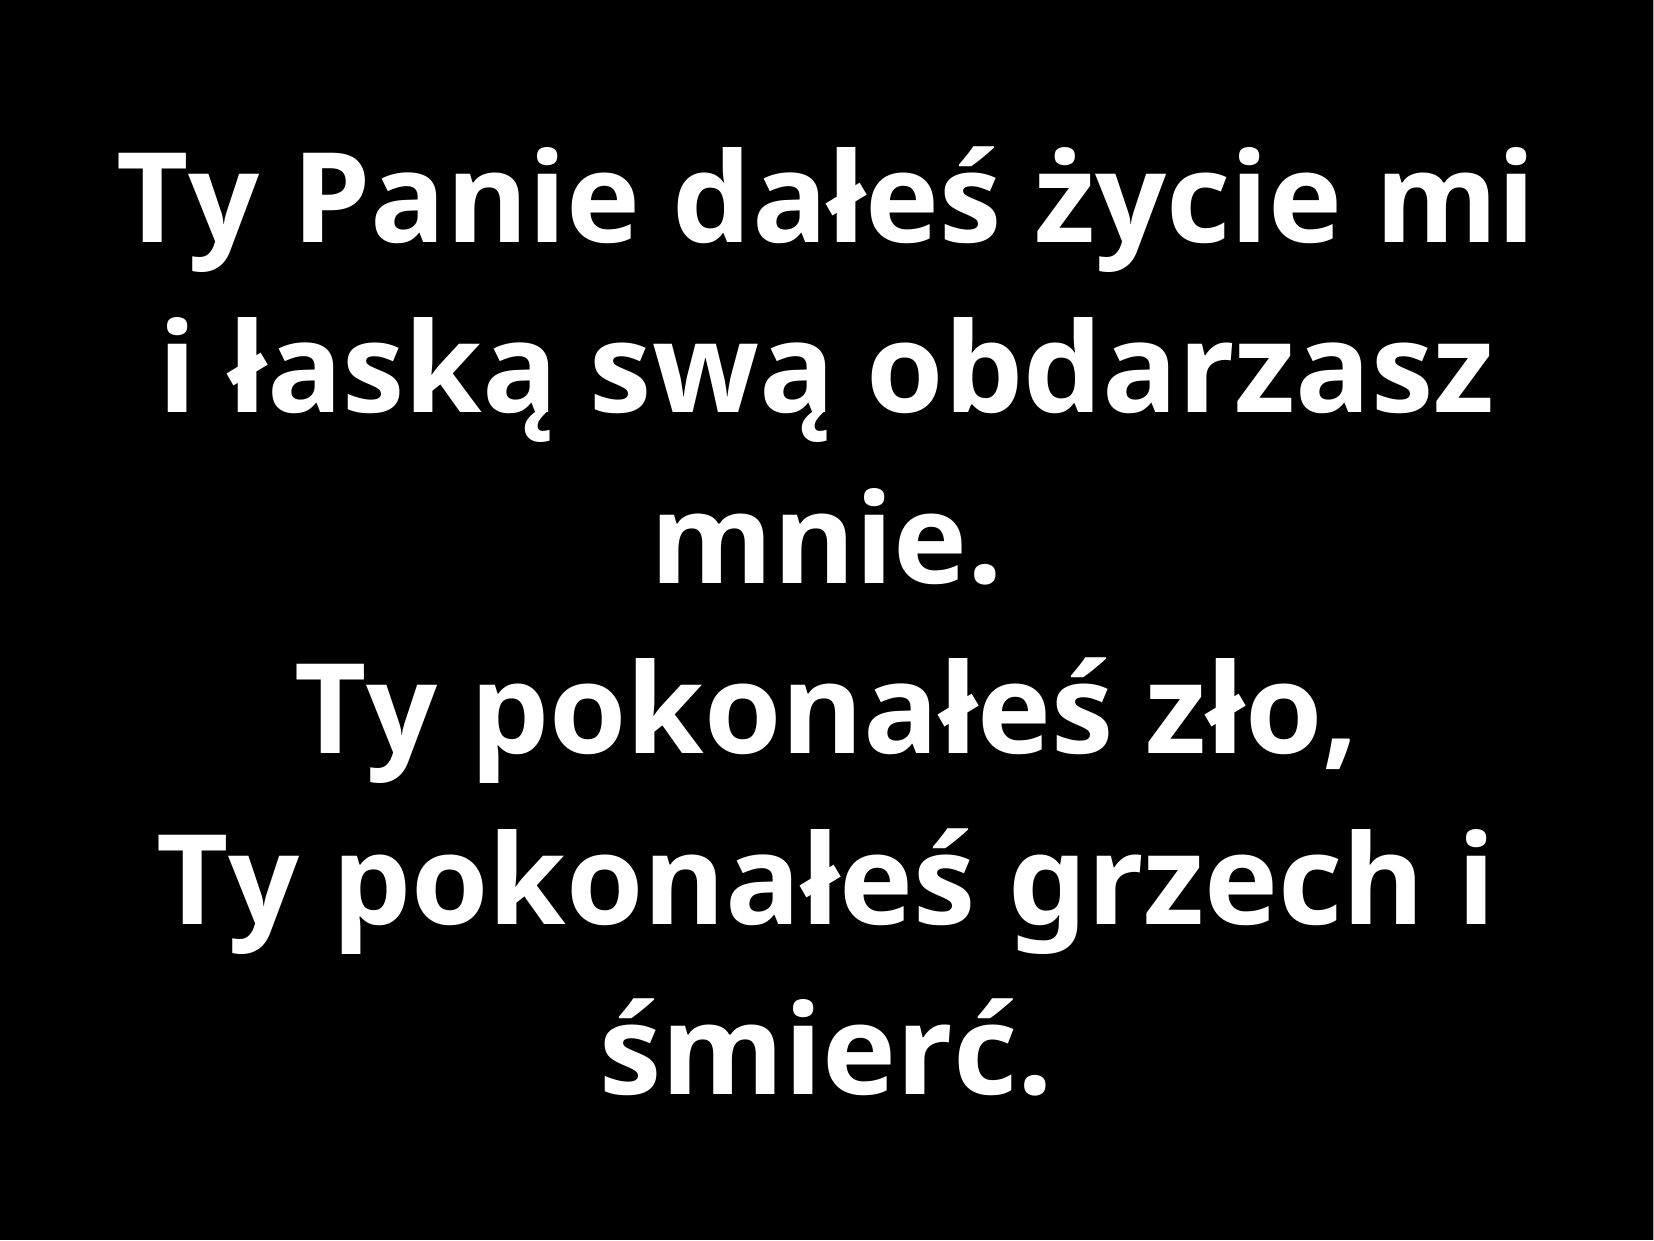

# Ty Panie dałeś życie mi i łaską swą obdarzasz mnie. Ty pokonałeś zło, Ty pokonałeś grzech i śmierć.